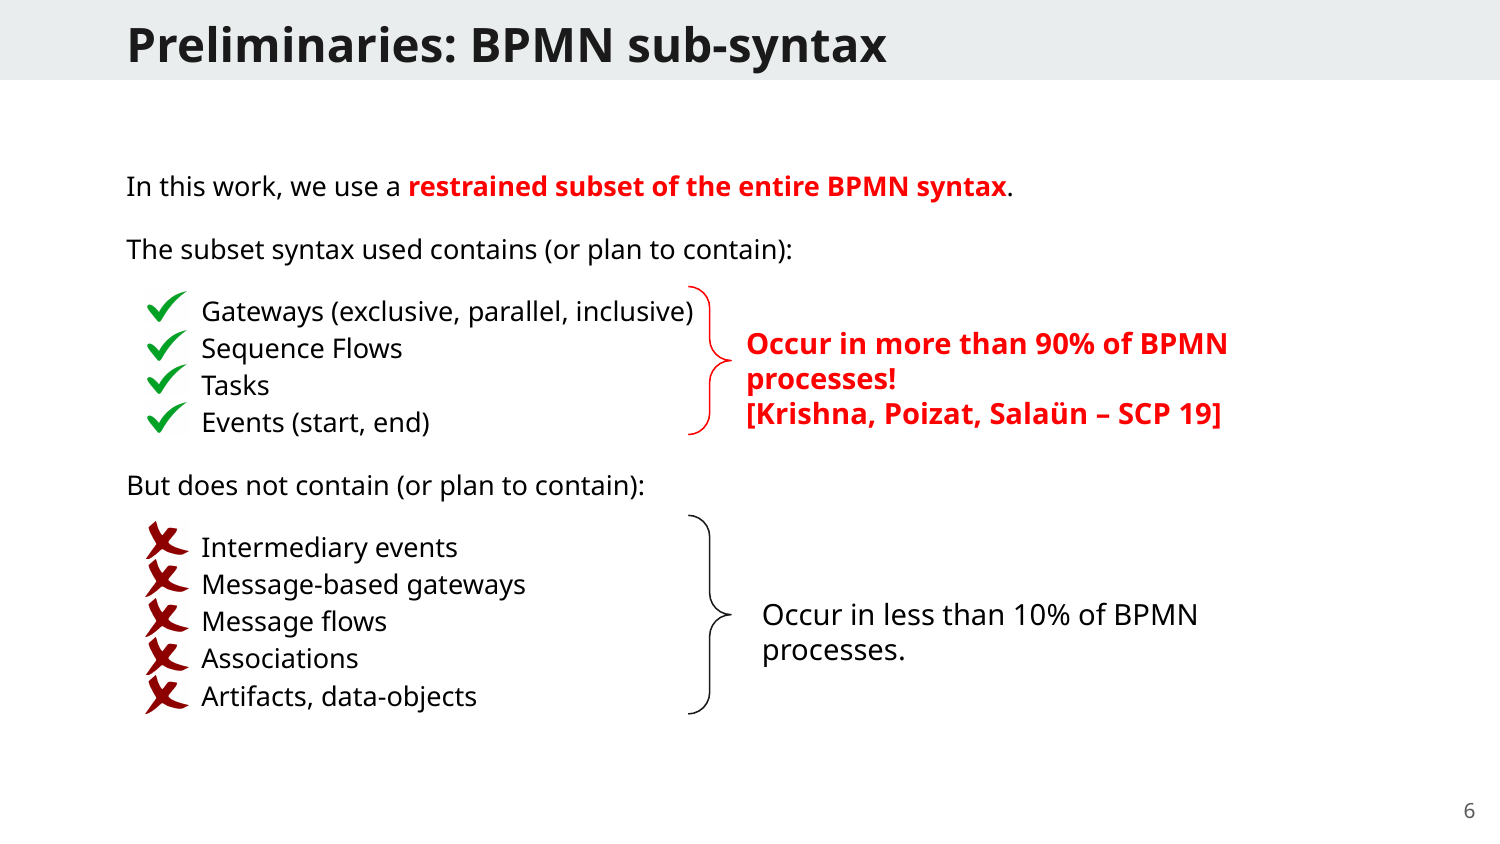

# Preliminaries: BPMN sub-syntax
In this work, we use a restrained subset of the entire BPMN syntax.
The subset syntax used contains (or plan to contain):
Gateways (exclusive, parallel, inclusive)
Sequence Flows
Tasks
Events (start, end)
But does not contain (or plan to contain):
Intermediary events
Message-based gateways
Message flows
Associations
Artifacts, data-objects
Occur in more than 90% of BPMN processes!
[Krishna, Poizat, Salaün – SCP 19]
Occur in less than 10% of BPMN processes.